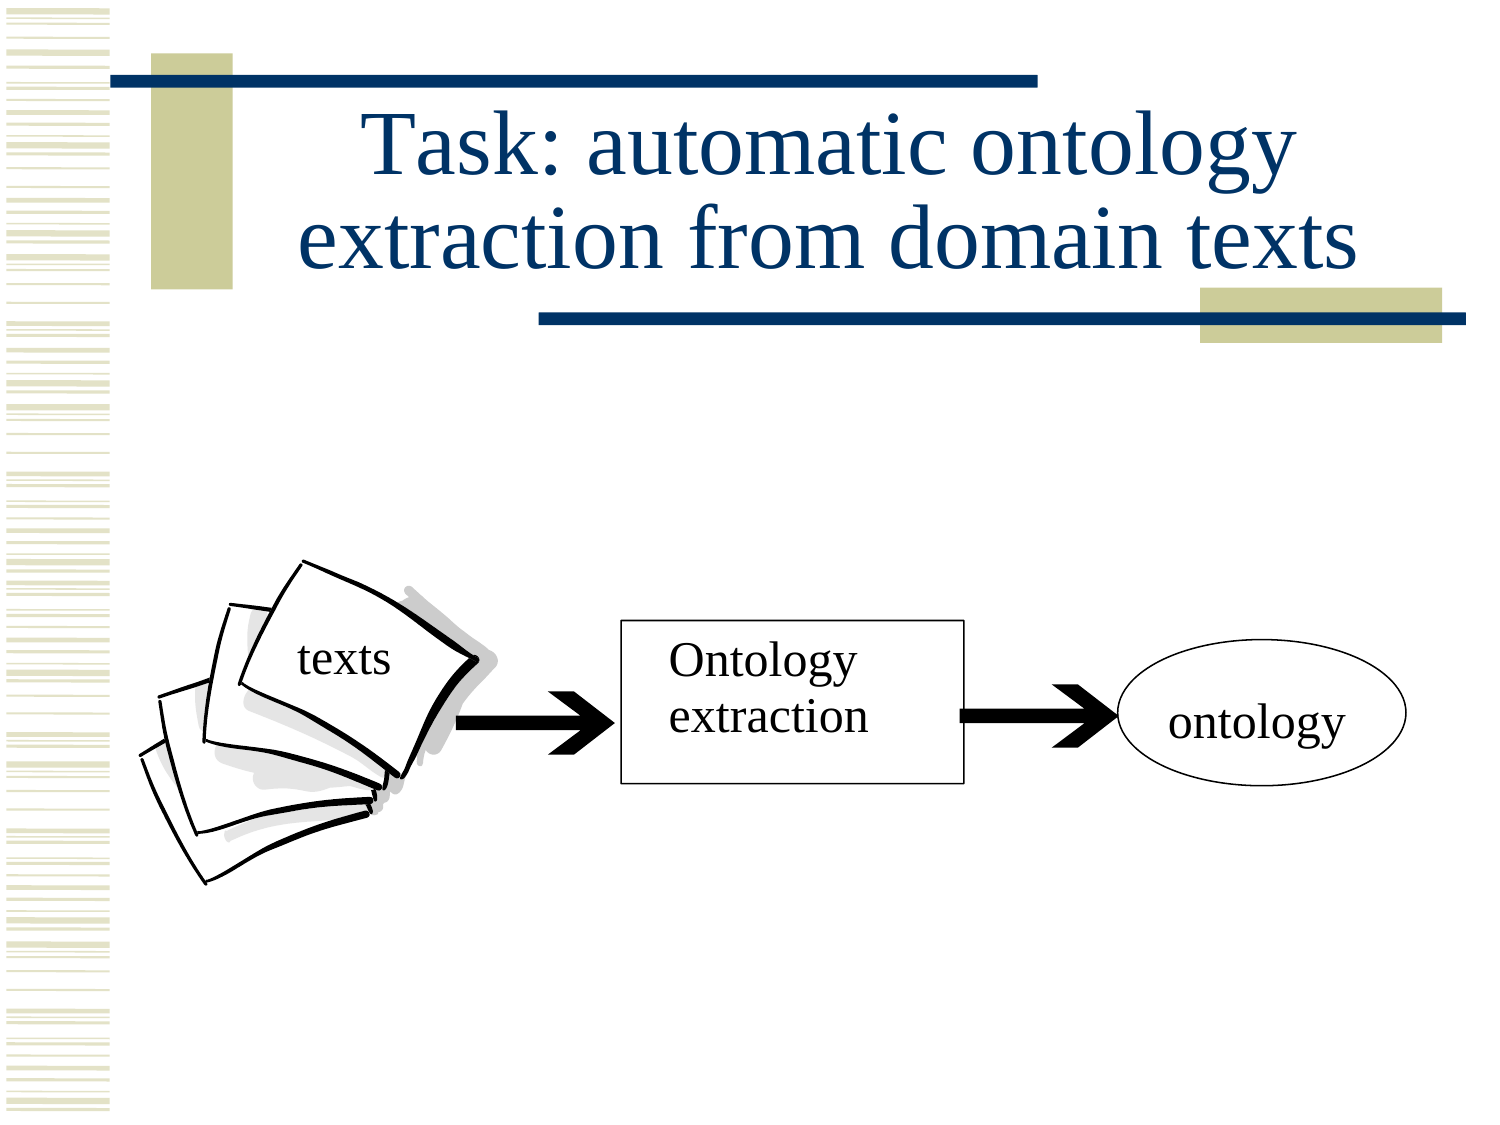

# Task: automatic ontology extraction from domain texts
texts
Ontology extraction
ontology